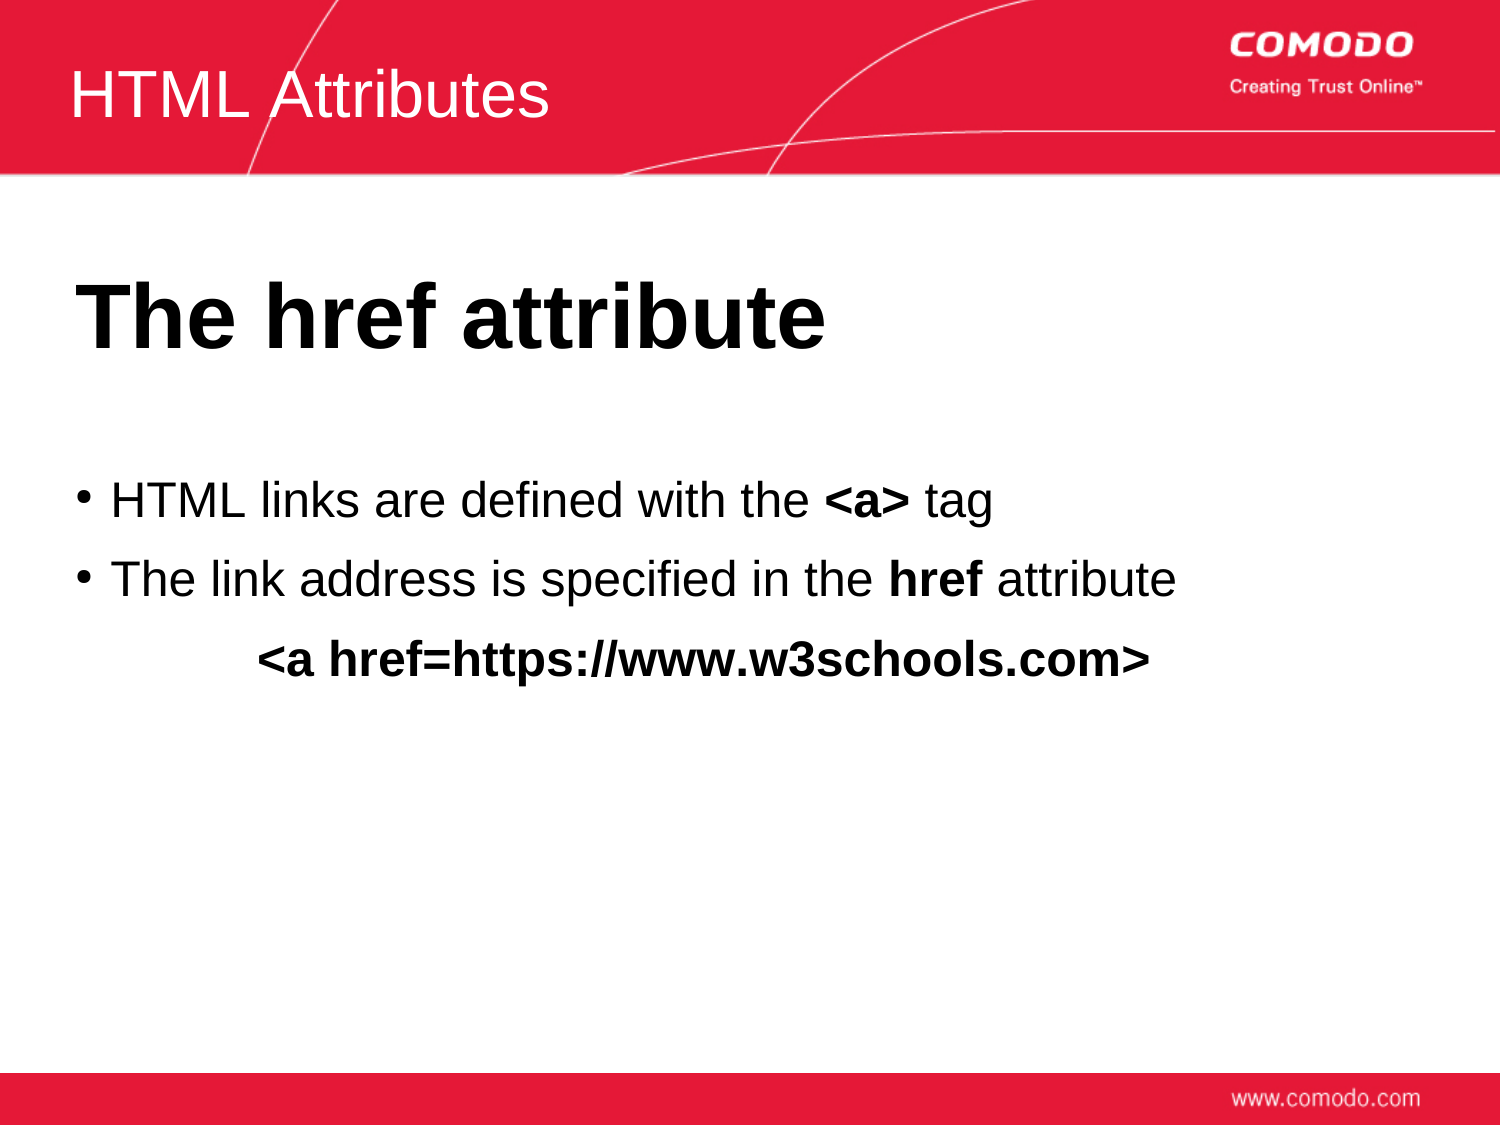

# HTML Attributes
The href attribute
HTML links are defined with the <a> tag
The link address is specified in the href attribute
 <a href=https://www.w3schools.com>